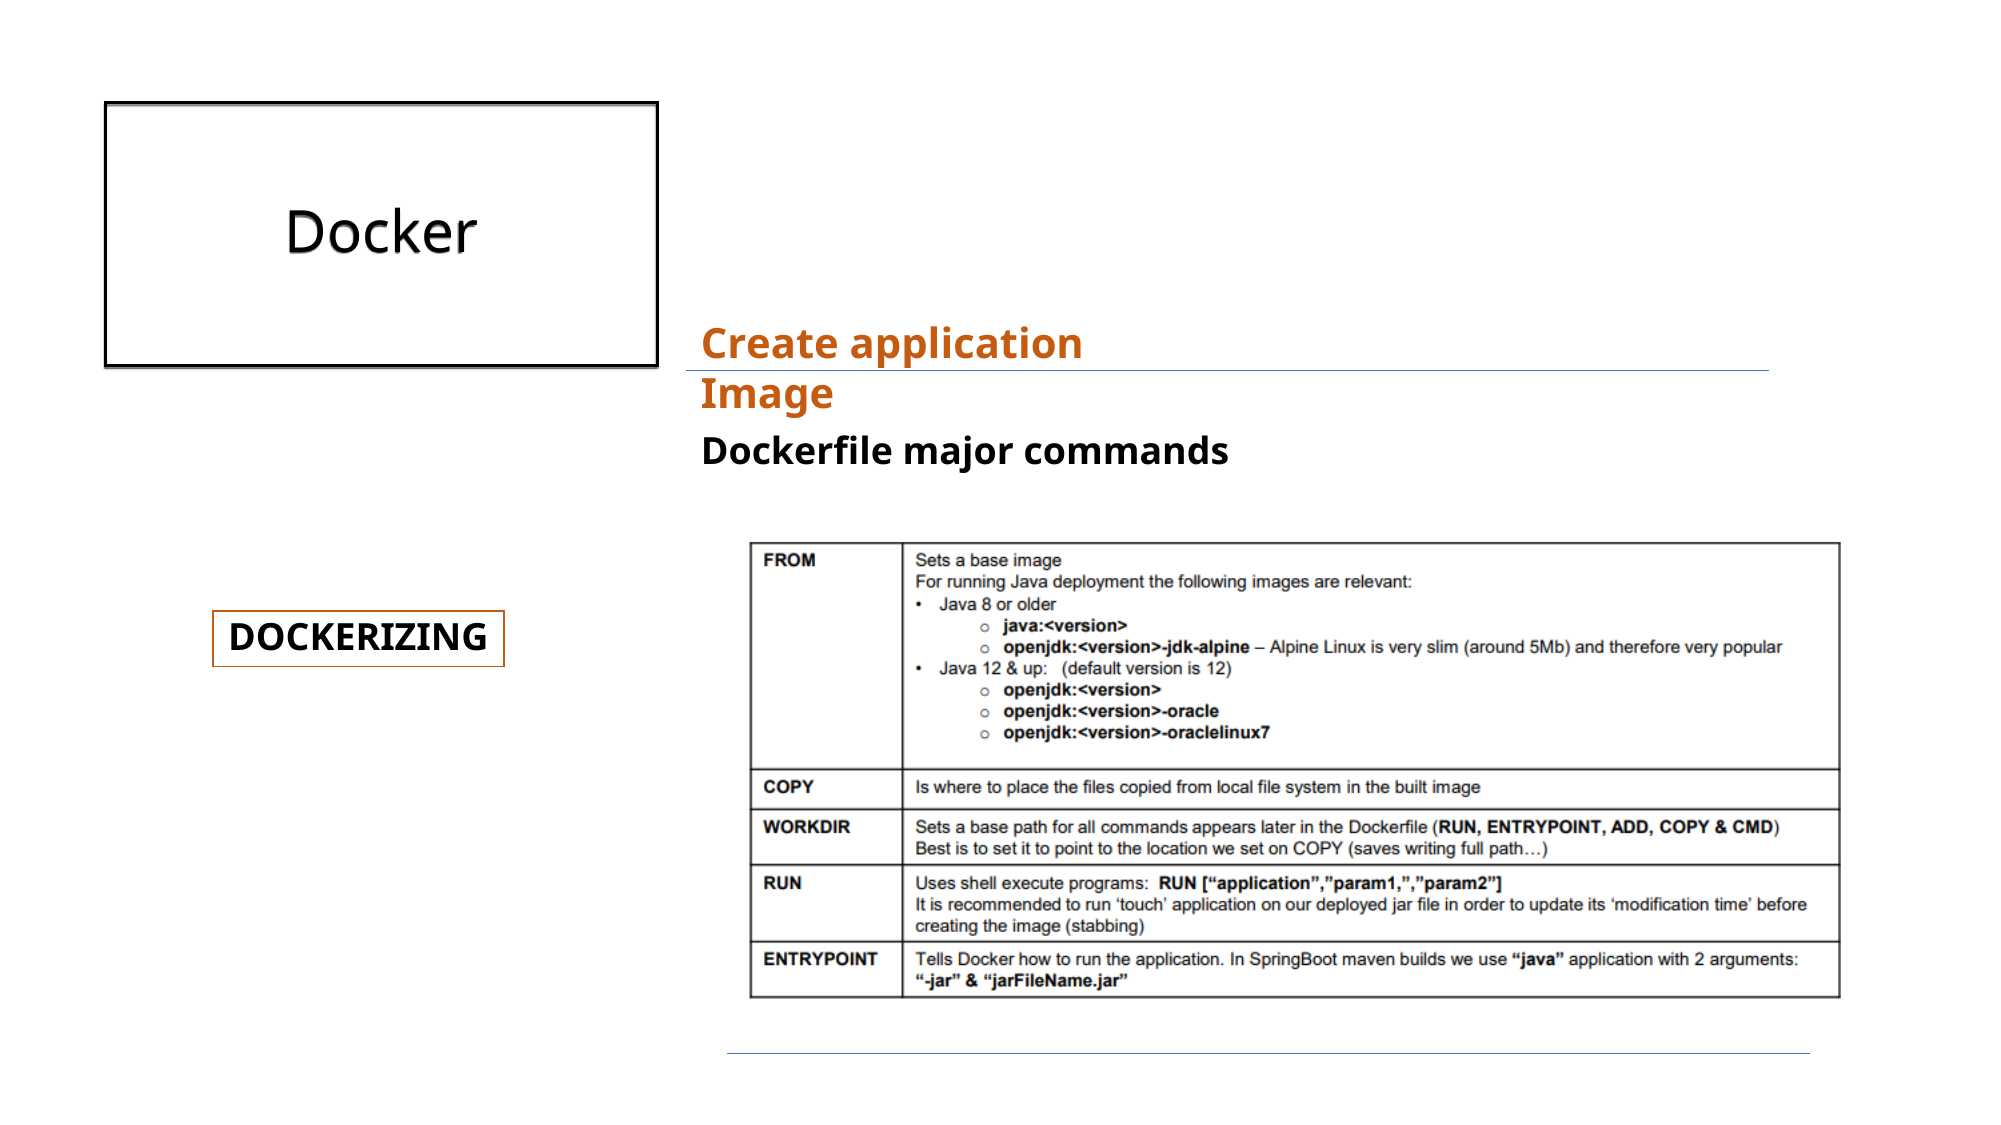

# Docker
Create application Image
Dockerfile major commands
DOCKERIZING